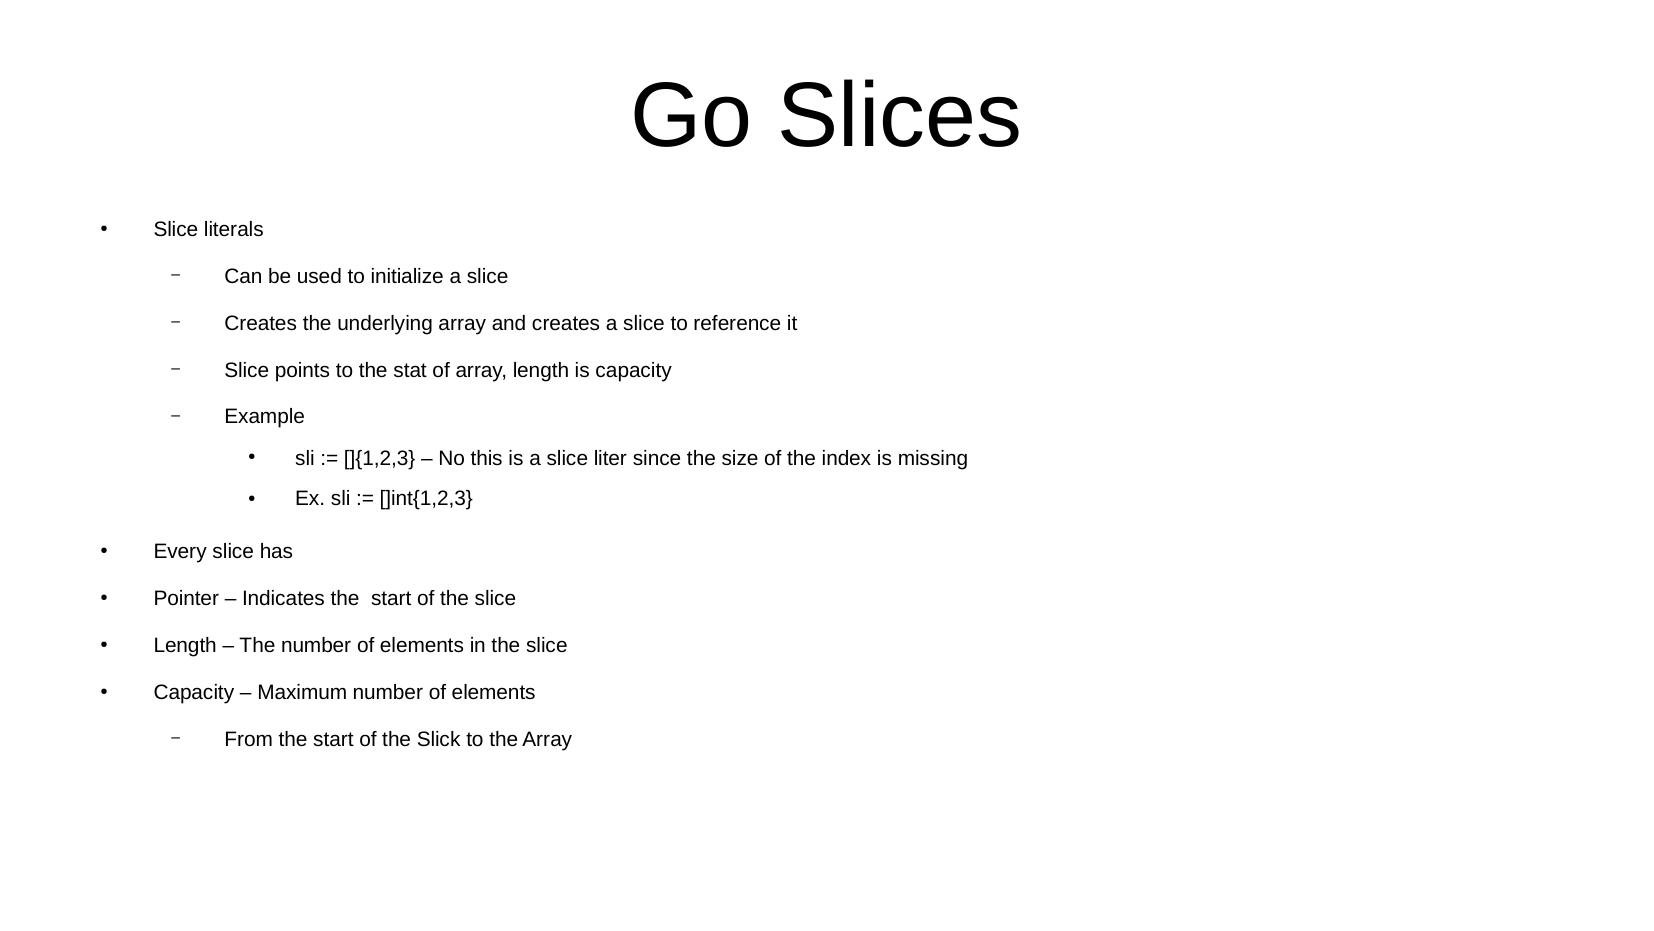

# Go Slices
Slice literals
Can be used to initialize a slice
Creates the underlying array and creates a slice to reference it
Slice points to the stat of array, length is capacity
Example
sli := []{1,2,3} – No this is a slice liter since the size of the index is missing
Ex. sli := []int{1,2,3}
Every slice has
Pointer – Indicates the start of the slice
Length – The number of elements in the slice
Capacity – Maximum number of elements
From the start of the Slick to the Array